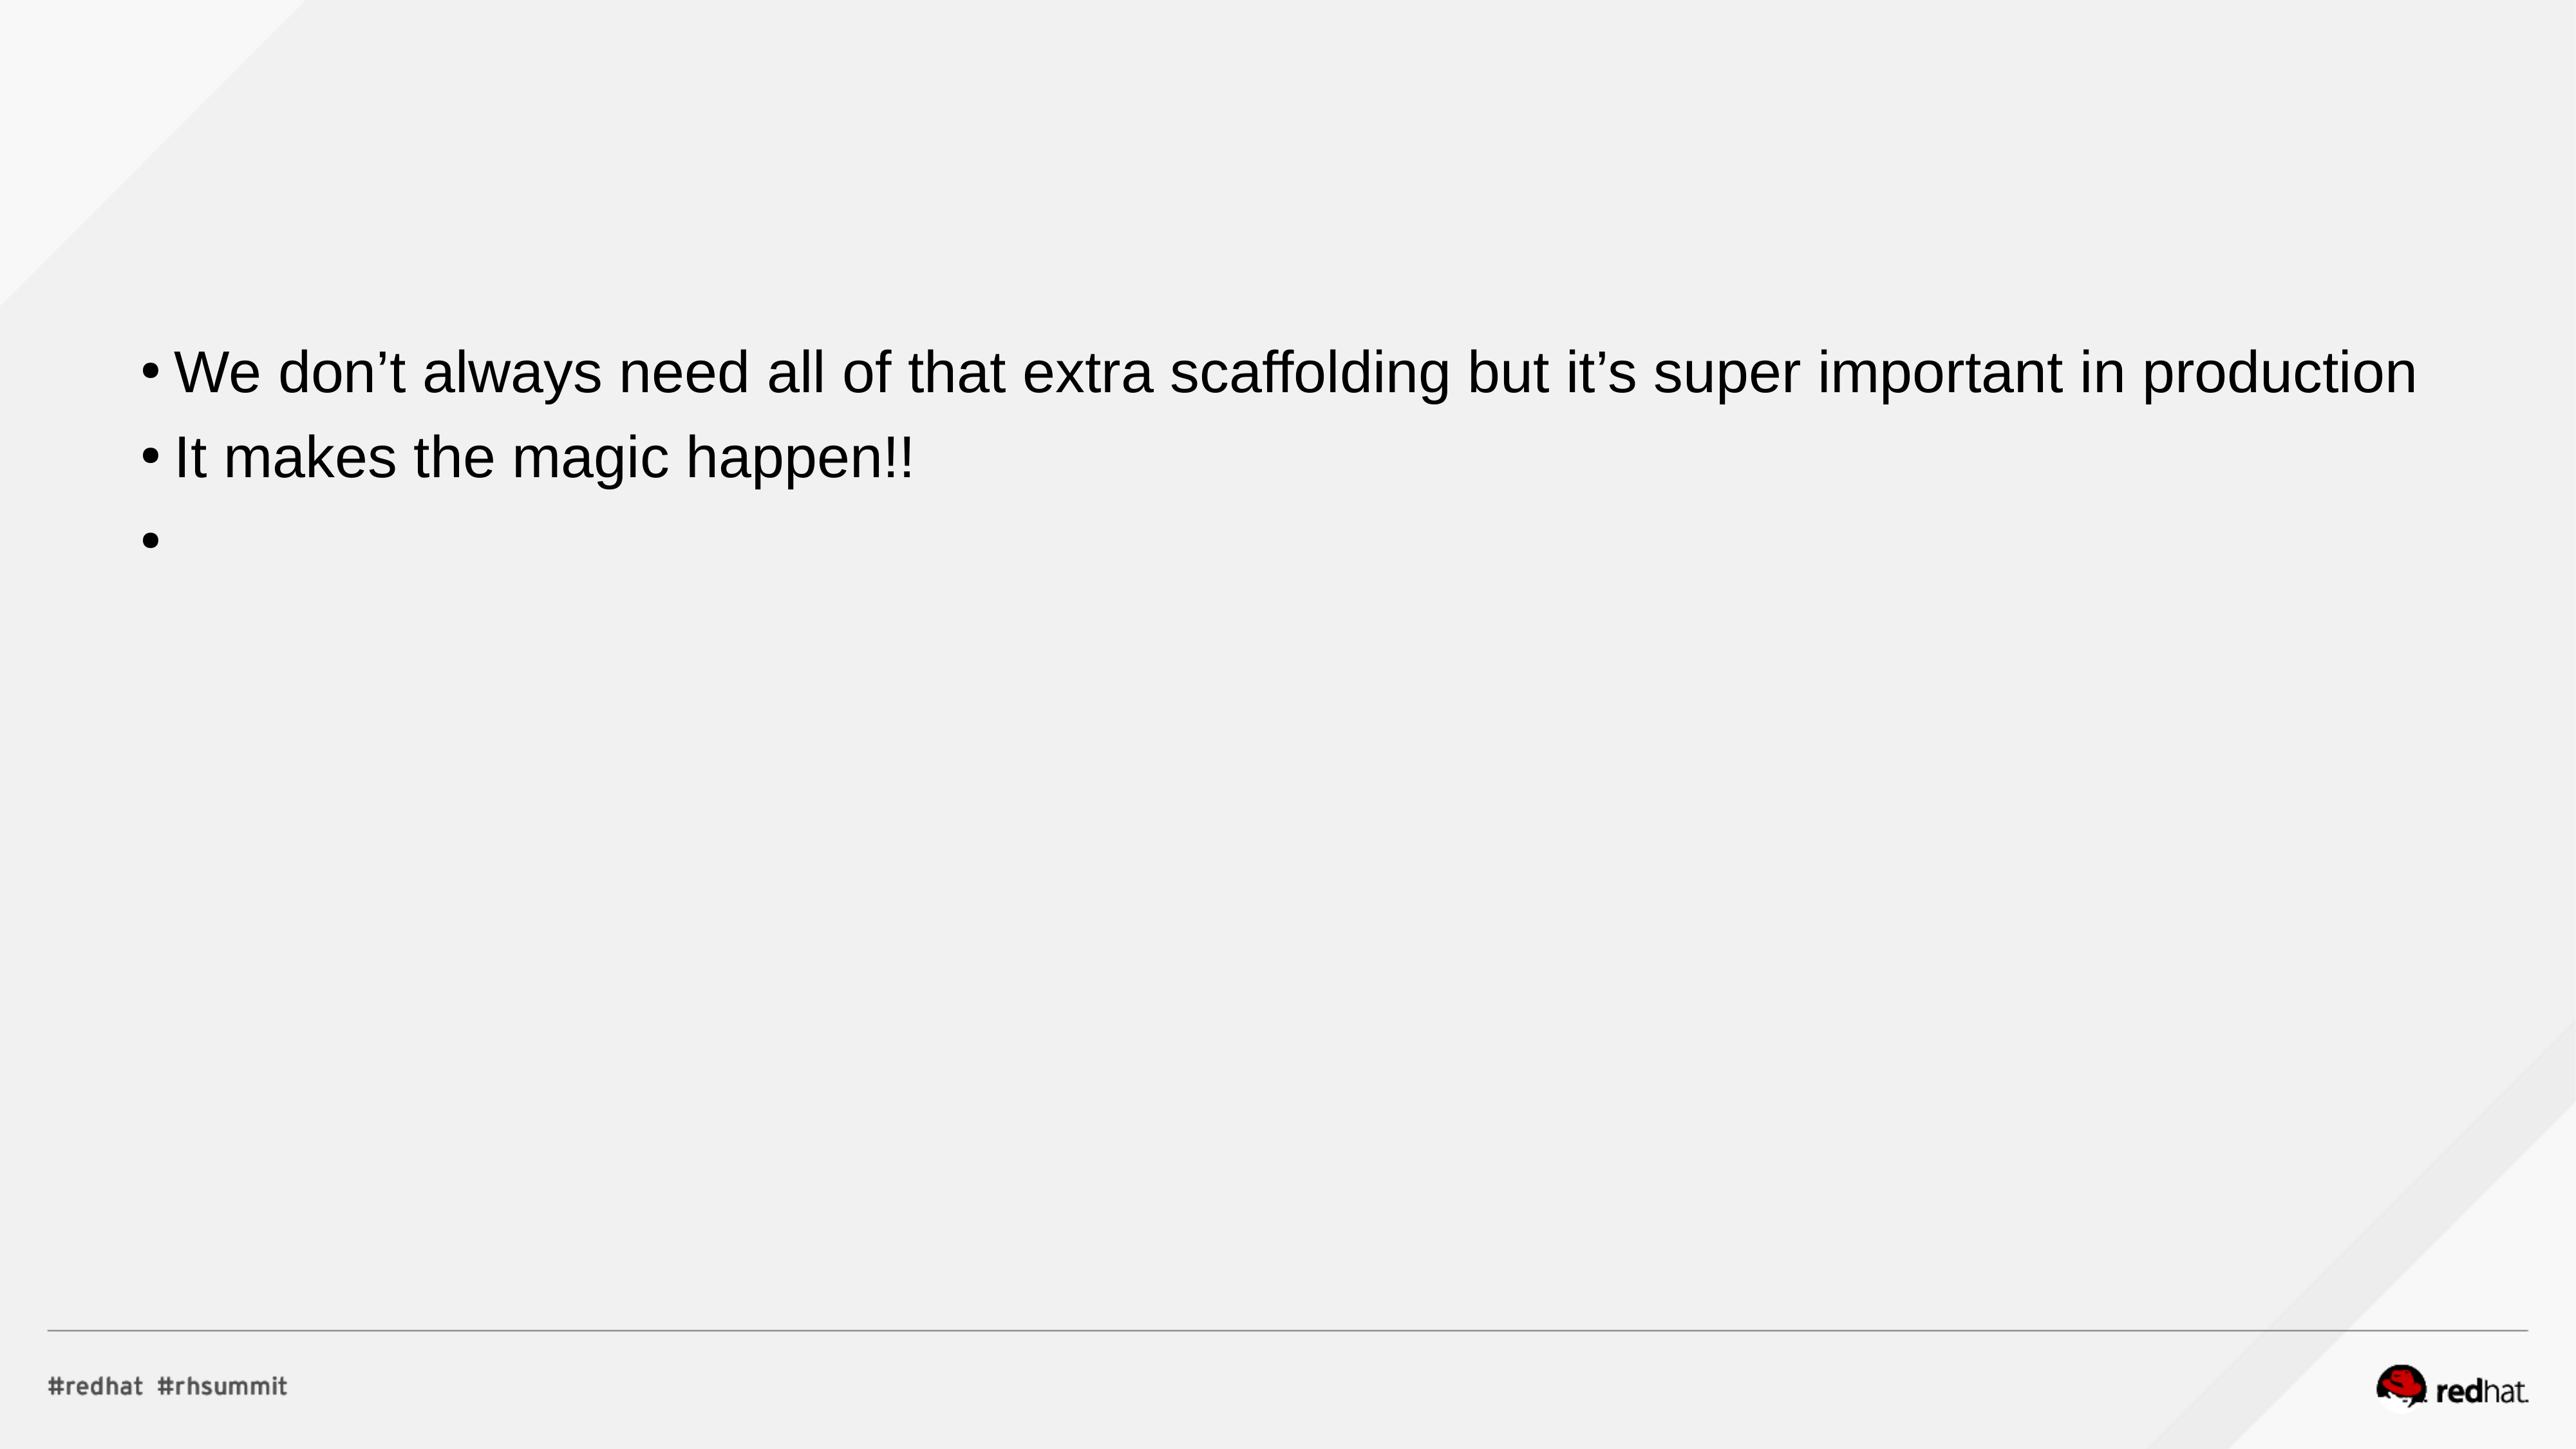

#
We don’t always need all of that extra scaffolding but it’s super important in production
It makes the magic happen!!